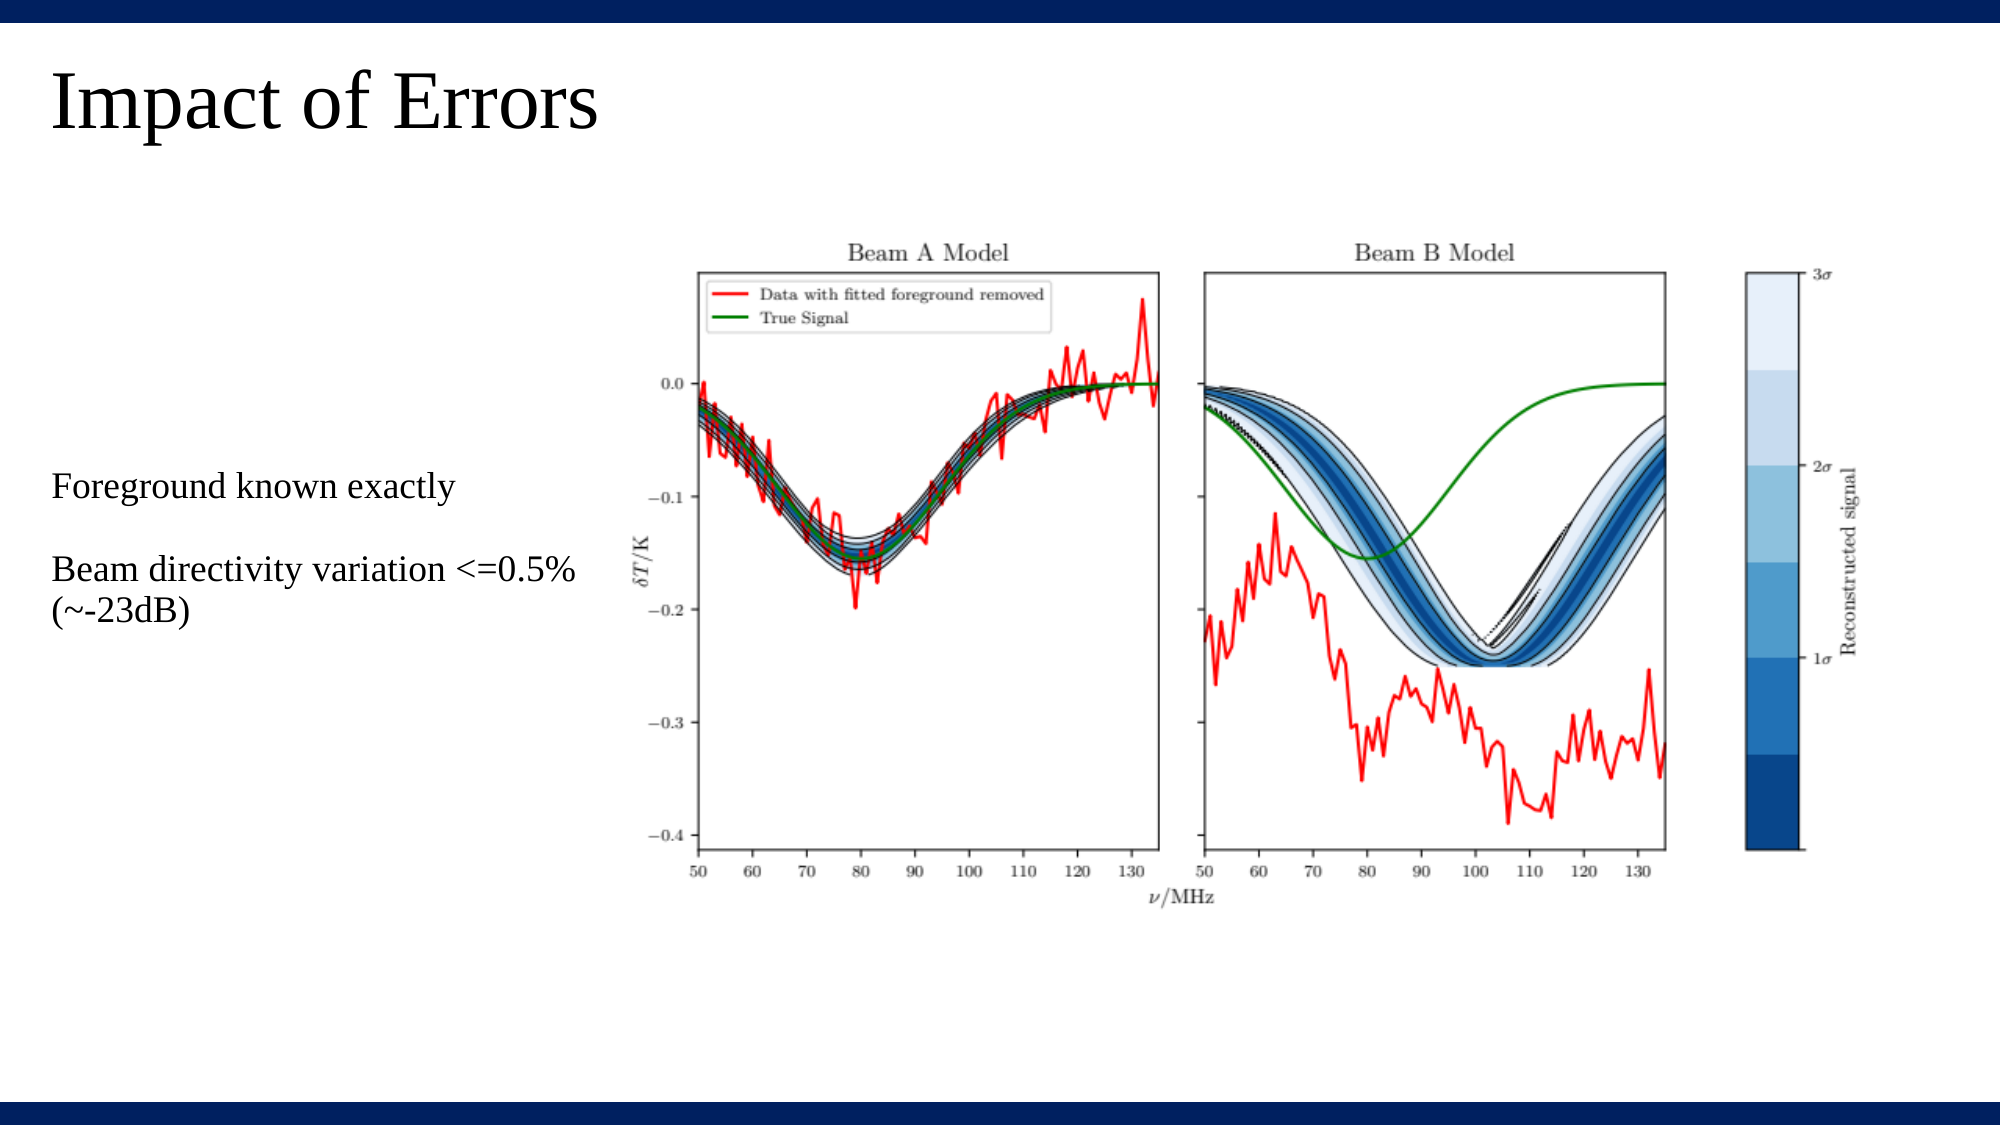

Impact of Errors
Foreground known exactly
Beam directivity variation <=0.5% (~-23dB)